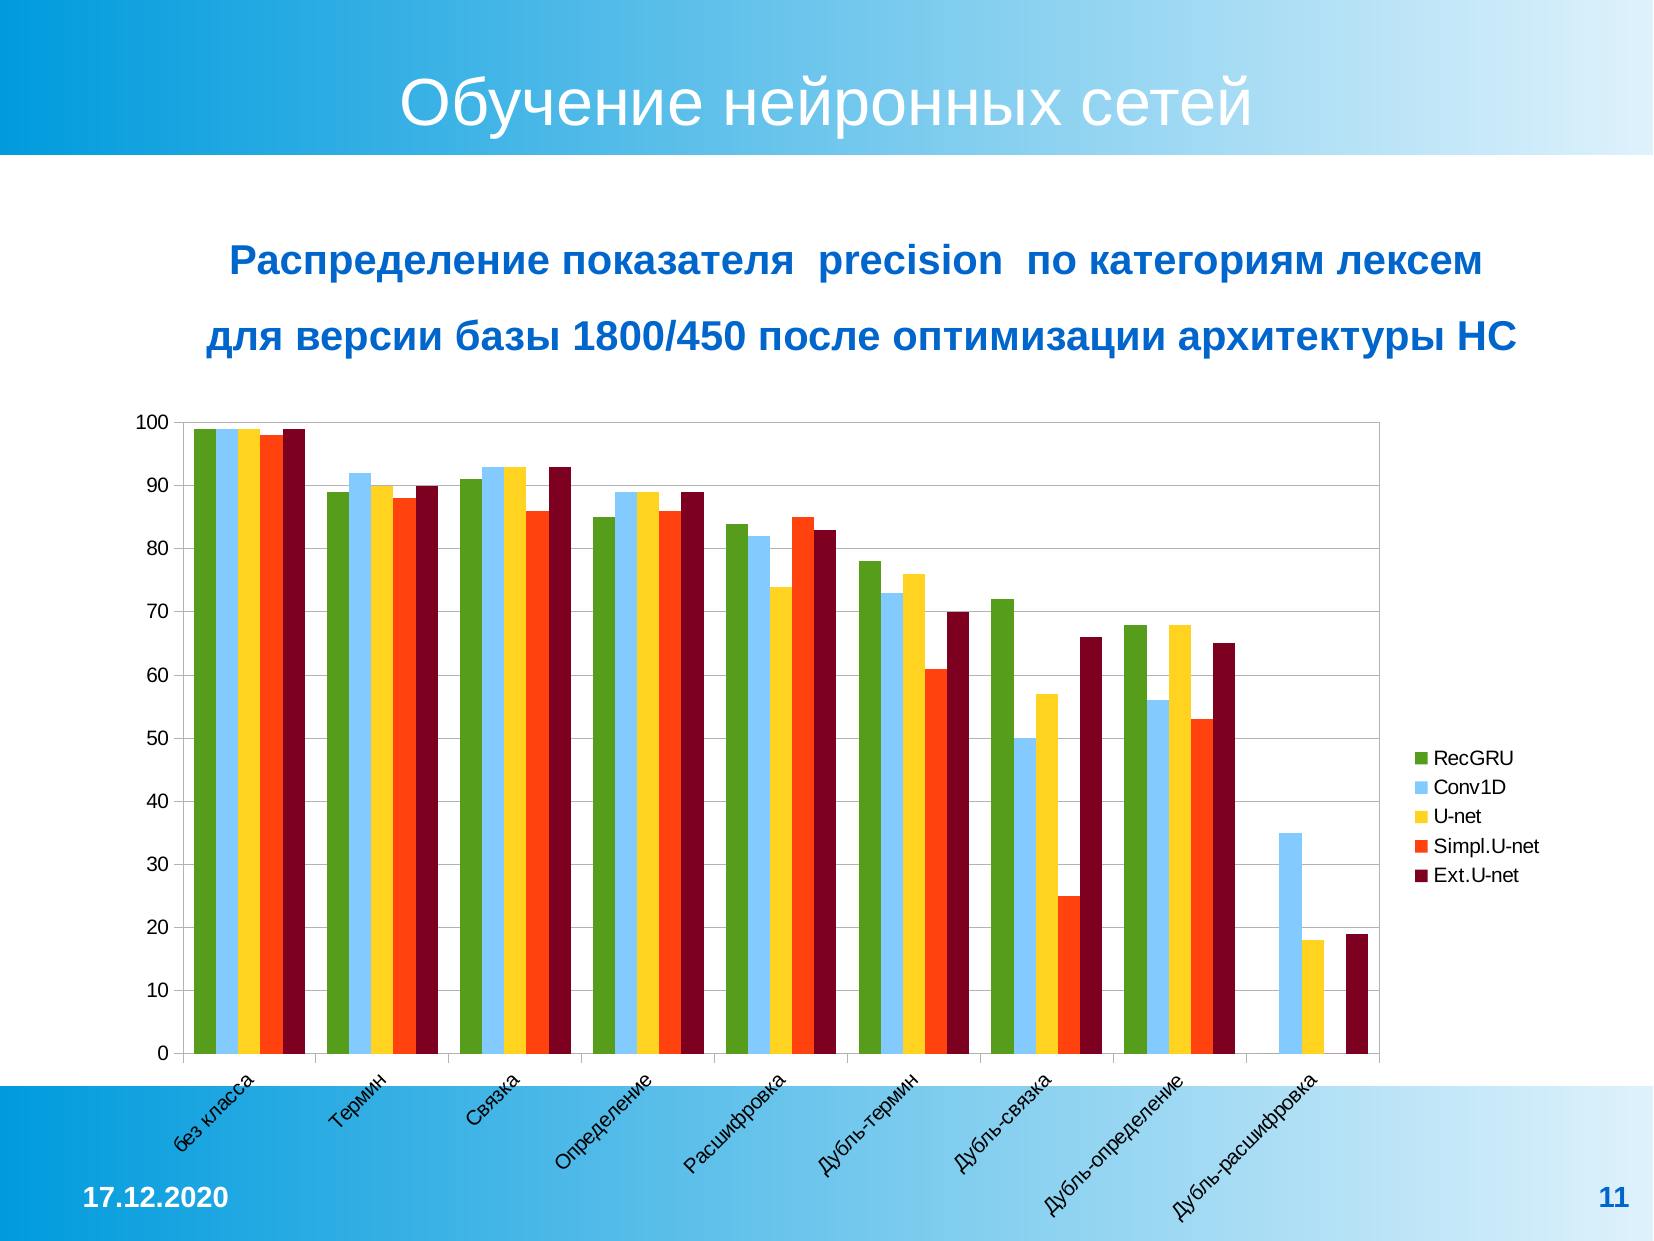

# Обучение нейронных сетей
Распределение показателя precision по категориям лексем
для версии базы 1800/450 после оптимизации архитектуры НС
### Chart
| Category | RecGRU | Conv1D | U-net | Simpl.U-net | Ext.U-net |
|---|---|---|---|---|---|
| без класса | 99.0 | 99.0 | 99.0 | 98.0 | 99.0 |
| Термин | 89.0 | 92.0 | 90.0 | 88.0 | 90.0 |
| Связка | 91.0 | 93.0 | 93.0 | 86.0 | 93.0 |
| Определение | 85.0 | 89.0 | 89.0 | 86.0 | 89.0 |
| Расшифровка | 84.0 | 82.0 | 74.0 | 85.0 | 83.0 |
| Дубль-термин | 78.0 | 73.0 | 76.0 | 61.0 | 70.0 |
| Дубль-связка | 72.0 | 50.0 | 57.0 | 25.0 | 66.0 |
| Дубль-определение | 68.0 | 56.0 | 68.0 | 53.0 | 65.0 |
| Дубль-расшифровка | 0.0 | 35.0 | 18.0 | 0.0 | 19.0 |17.12.2020 11